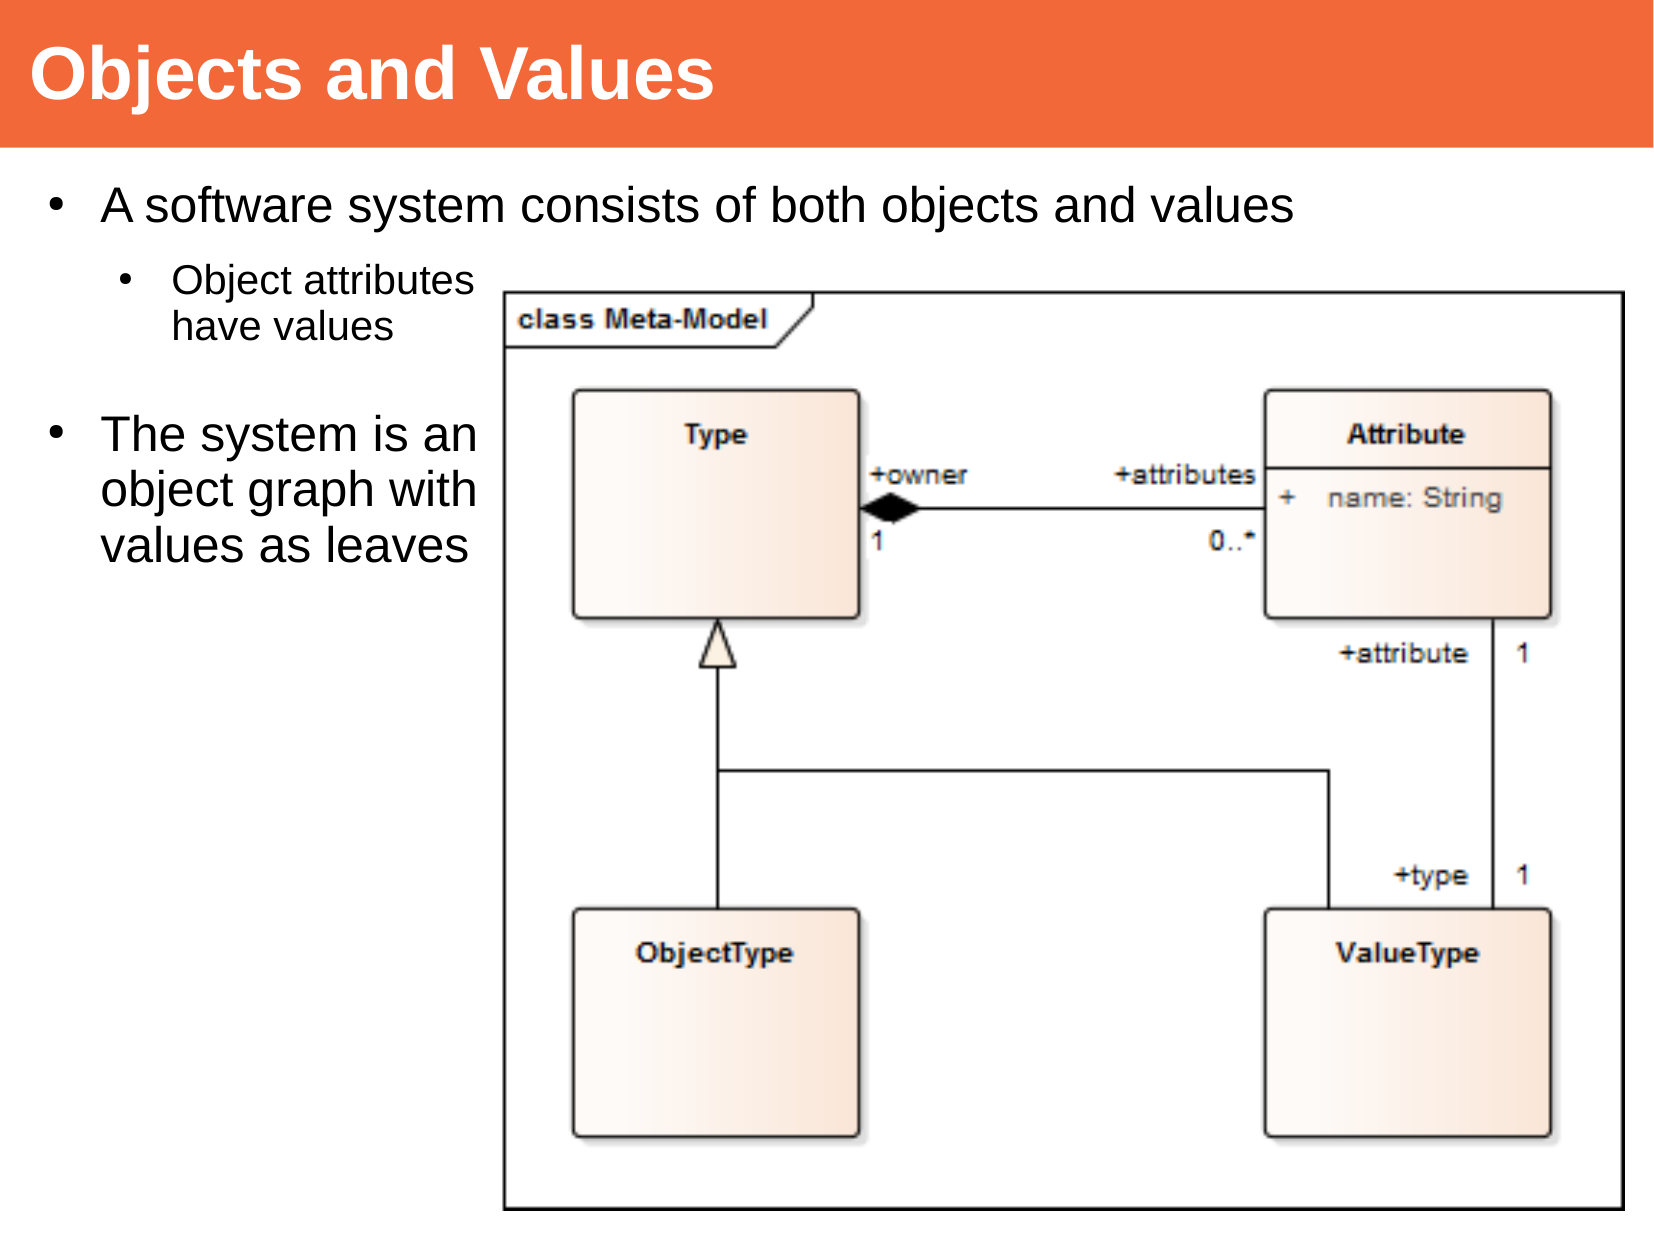

# Objects and Values
A software system consists of both objects and values
Object attributes
have values
The system is an
object graph with
values as leaves
Advanced Design and Programming
6
© 2018 Dirk Riehle - Some Rights Reserved